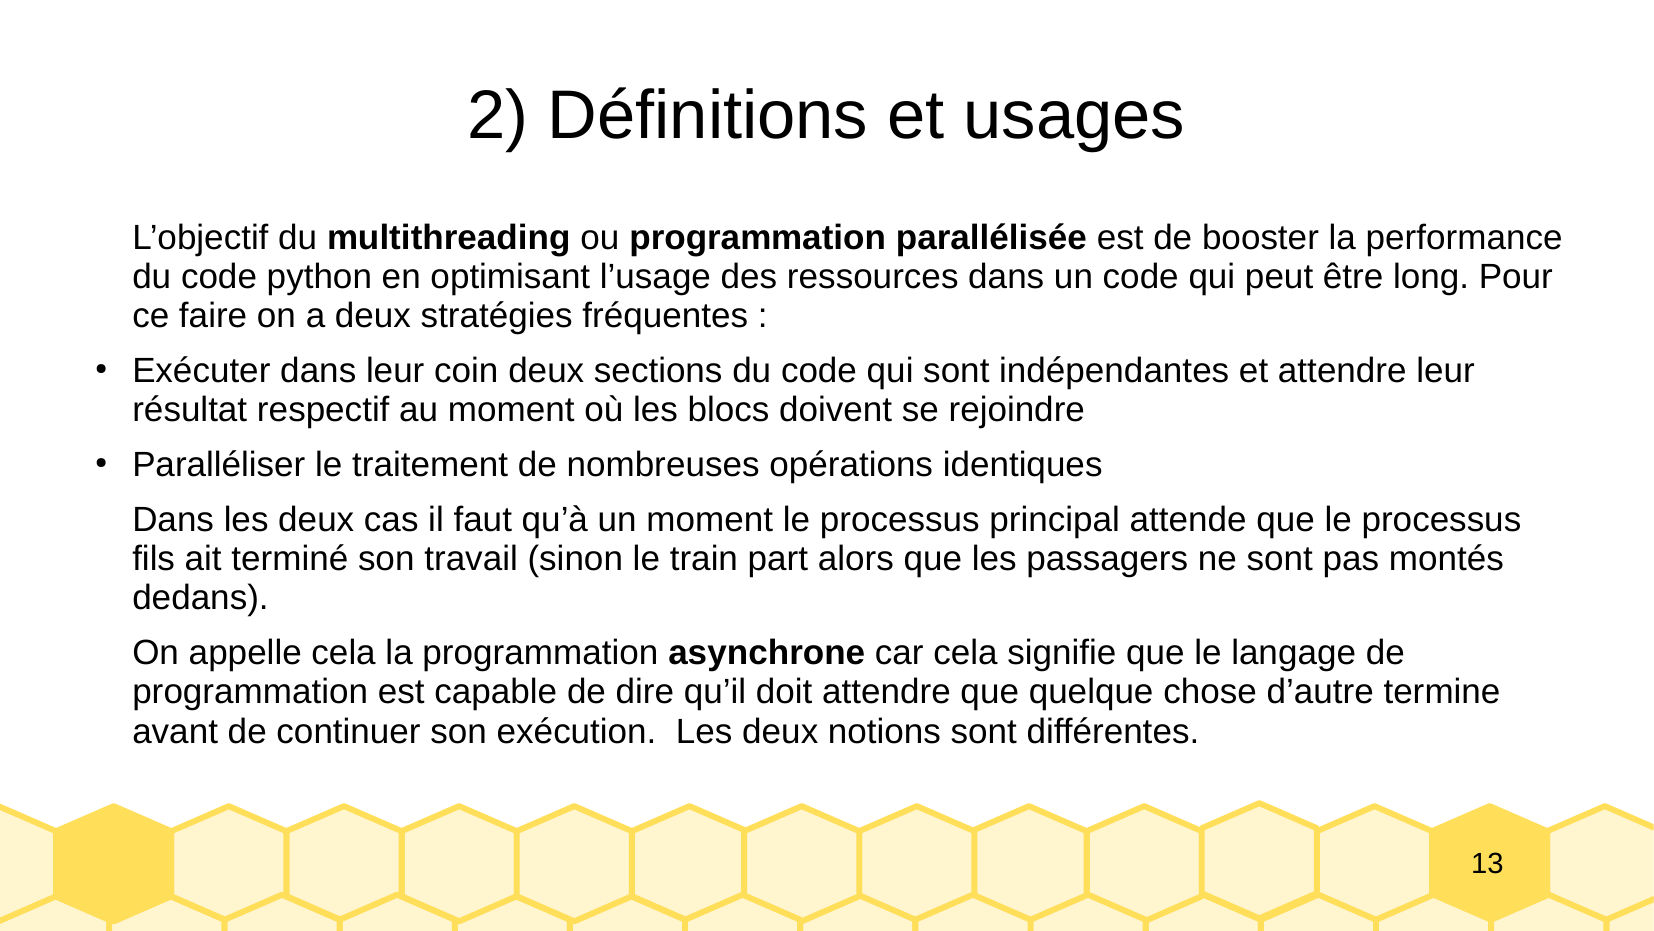

2) Définitions et usages
# L’objectif du multithreading ou programmation parallélisée est de booster la performance du code python en optimisant l’usage des ressources dans un code qui peut être long. Pour ce faire on a deux stratégies fréquentes :
Exécuter dans leur coin deux sections du code qui sont indépendantes et attendre leur résultat respectif au moment où les blocs doivent se rejoindre
Paralléliser le traitement de nombreuses opérations identiques
Dans les deux cas il faut qu’à un moment le processus principal attende que le processus fils ait terminé son travail (sinon le train part alors que les passagers ne sont pas montés dedans).
On appelle cela la programmation asynchrone car cela signifie que le langage de programmation est capable de dire qu’il doit attendre que quelque chose d’autre termine avant de continuer son exécution. Les deux notions sont différentes.